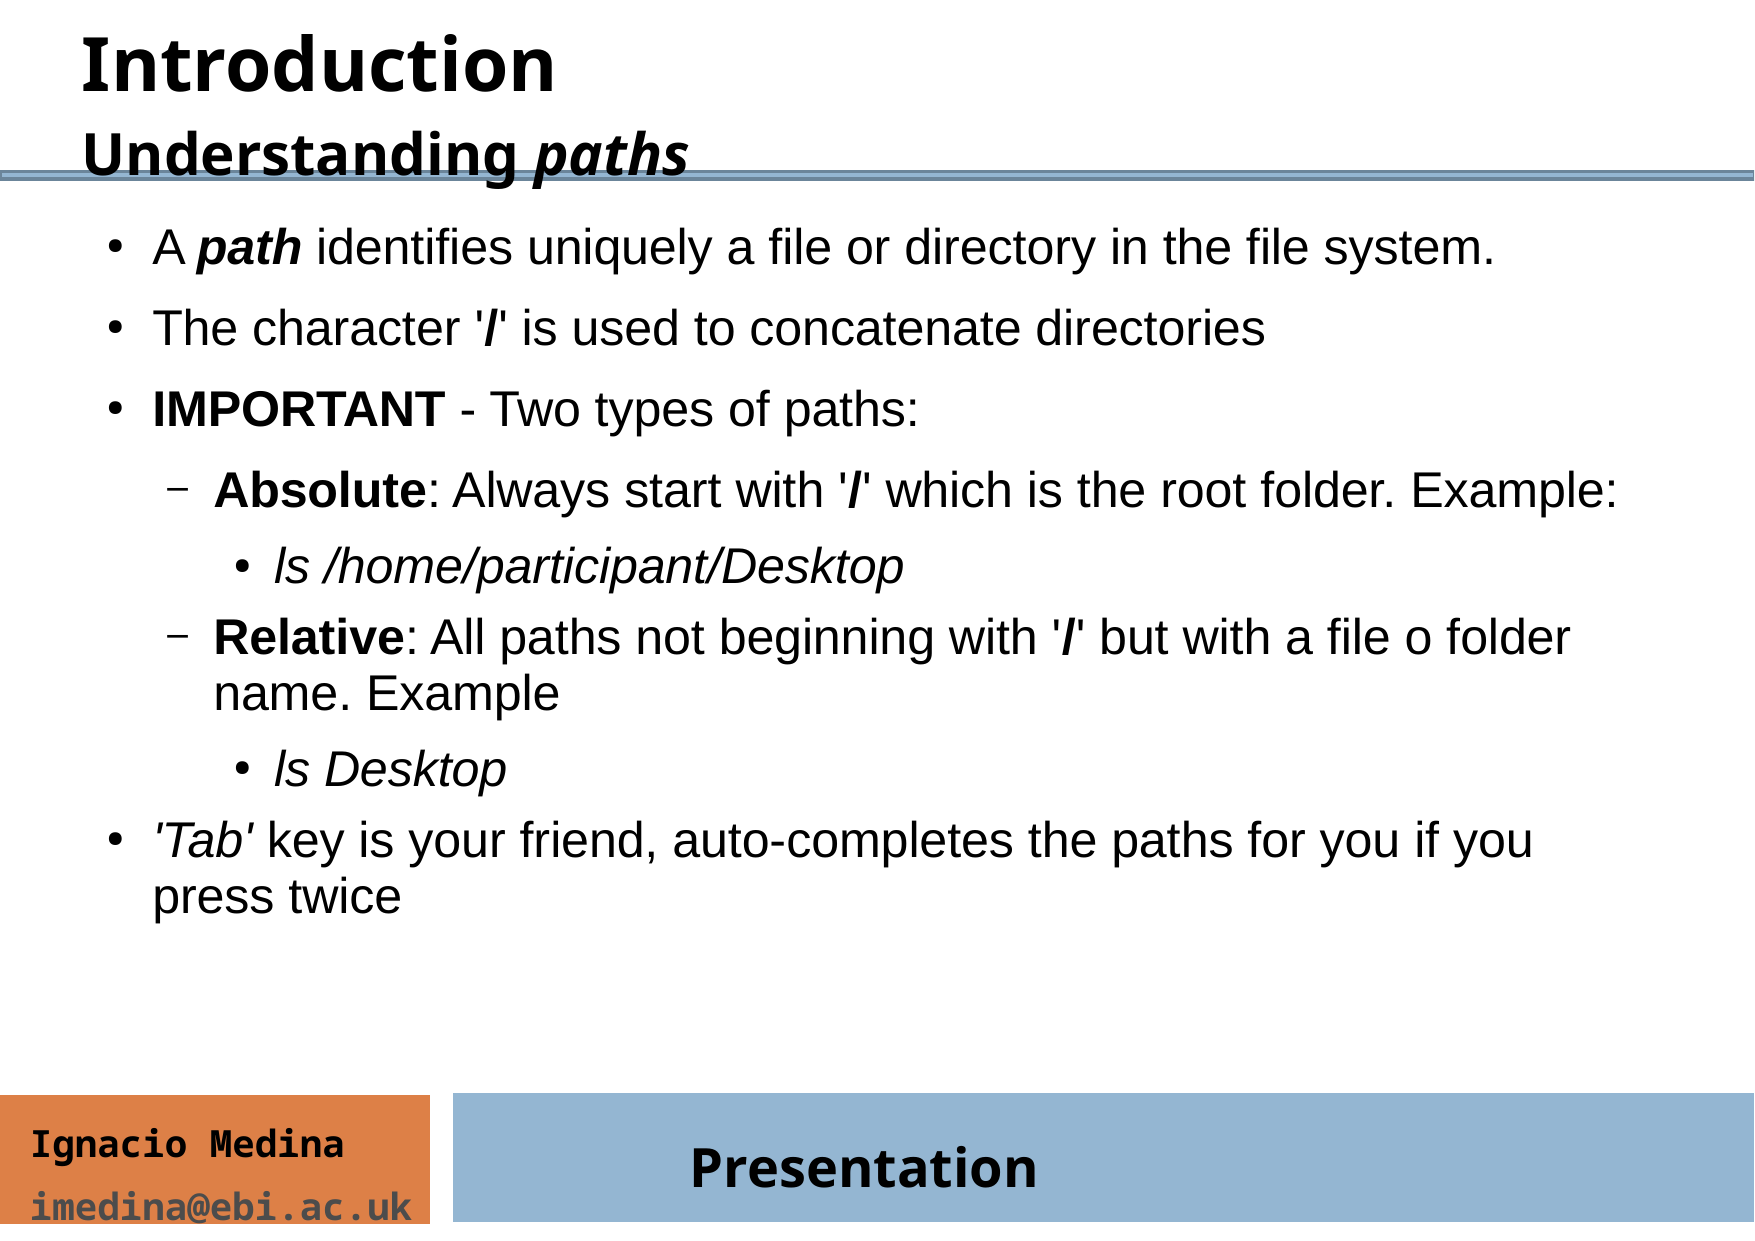

Introduction
Understanding paths
# A path identifies uniquely a file or directory in the file system.
The character '/' is used to concatenate directories
IMPORTANT - Two types of paths:
Absolute: Always start with '/' which is the root folder. Example:
ls /home/participant/Desktop
Relative: All paths not beginning with '/' but with a file o folder name. Example
ls Desktop
'Tab' key is your friend, auto-completes the paths for you if you press twice
Ignacio Medina
imedina@ebi.ac.uk
Presentation